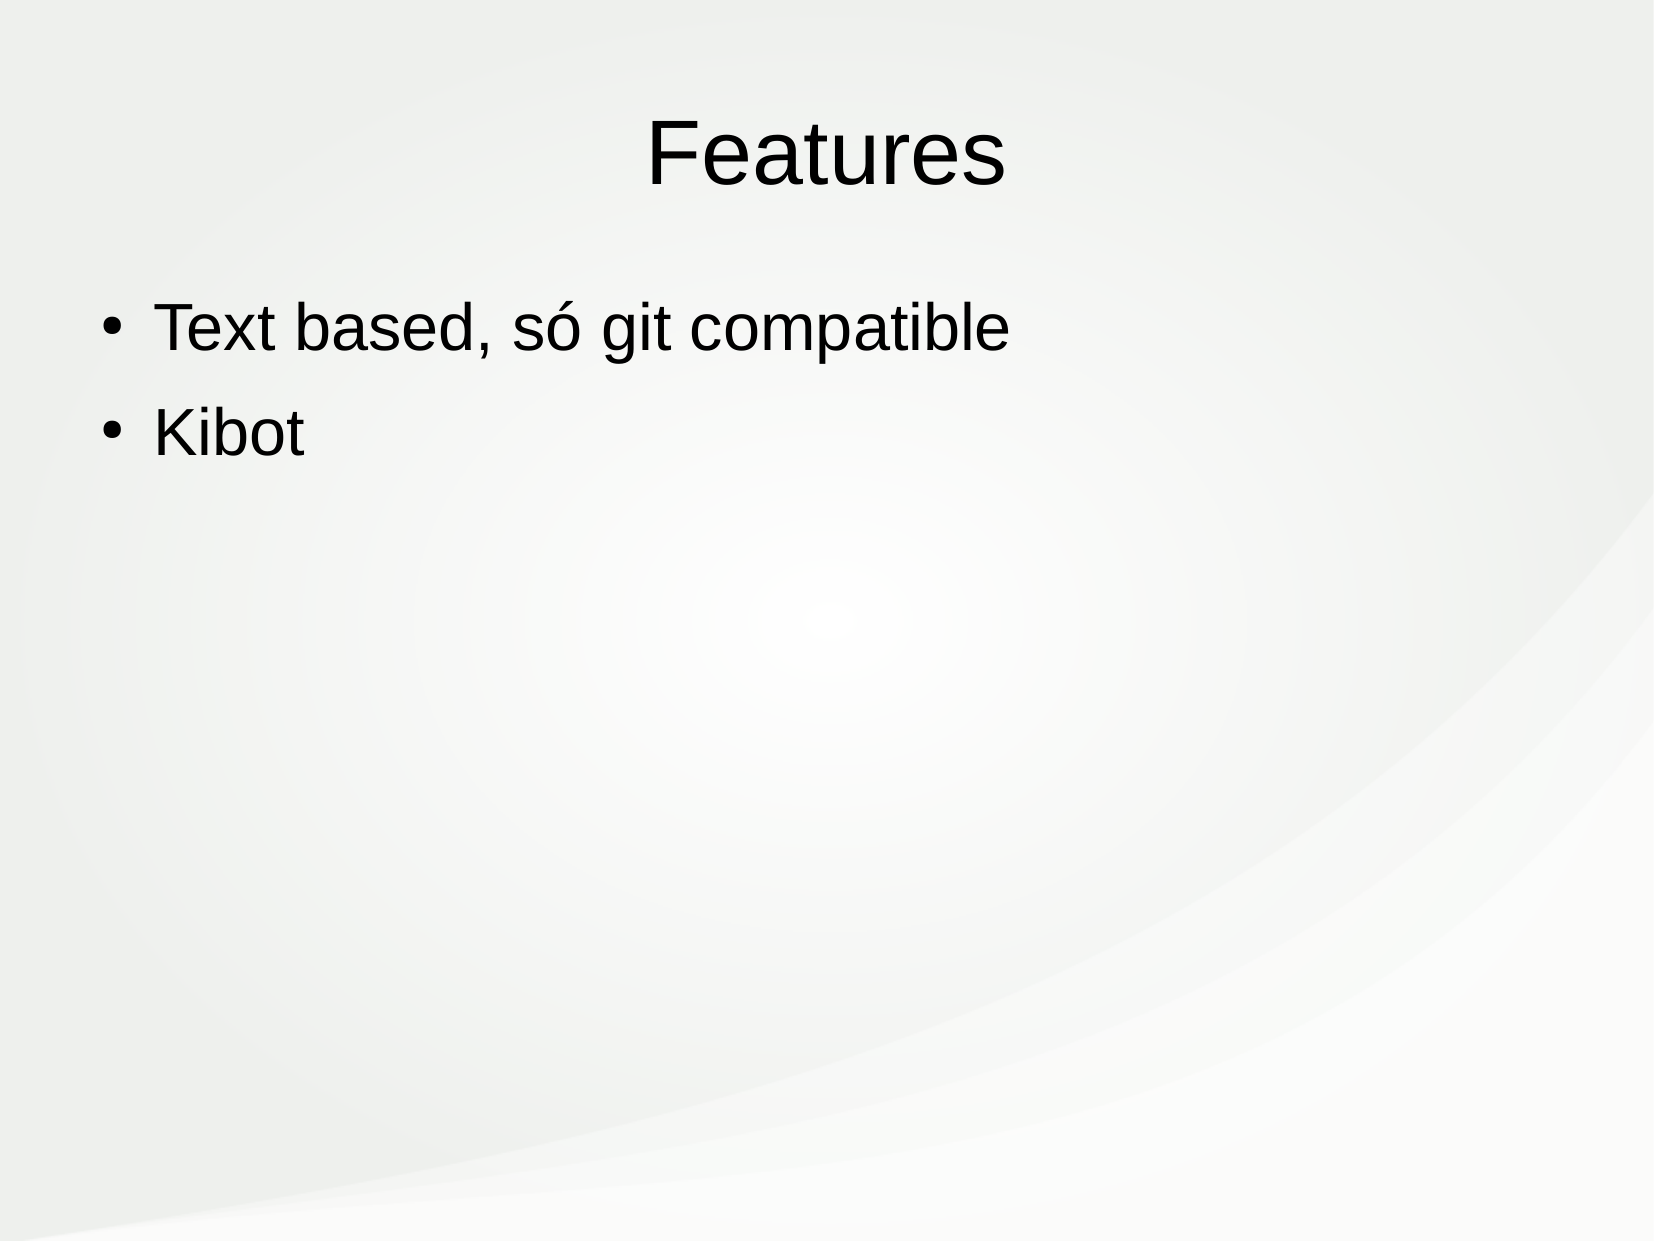

# Features
Text based, só git compatible
Kibot